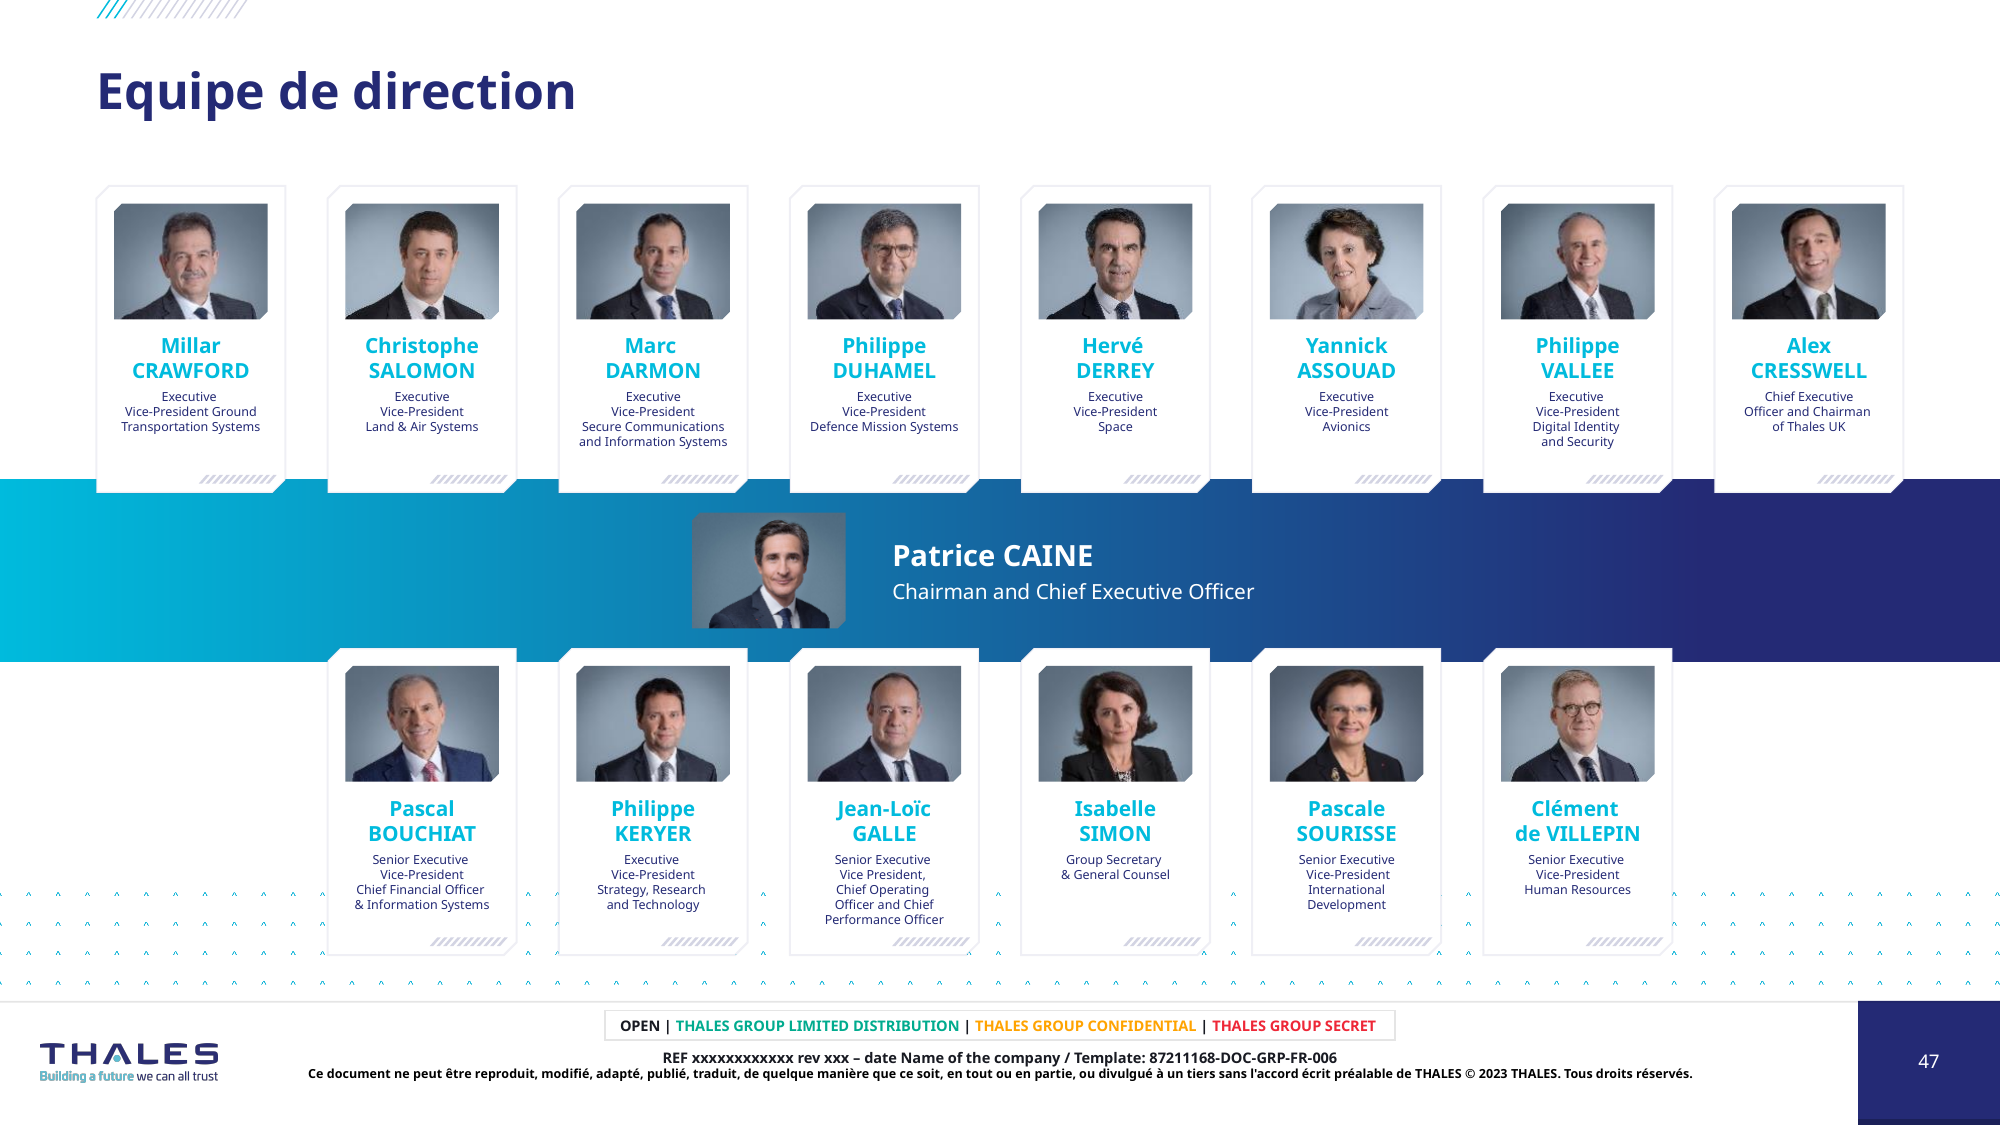

# Equipe de direction
Millar
CRAWFORD
Executive
Vice-President Ground Transportation Systems
Christophe
SALOMON
Executive
Vice-President
Land & Air Systems
Marc
DARMON
Executive
Vice-President
Secure Communications and Information Systems
Philippe
DUHAMEL
Executive
Vice-President
Defence Mission Systems
Hervé
DERREY
Executive
Vice-President
Space
Yannick
ASSOUAD
Executive
Vice-President
Avionics
Philippe
VALLEE
Executive
Vice-President
Digital Identity
and Security
Alex
CRESSWELL
Chief Executive
Officer and Chairman
of Thales UK
Patrice CAINE
Chairman and Chief Executive Officer
Pascal
BOUCHIAT
Senior Executive
Vice-President
Chief Financial Officer
& Information Systems
Philippe
KERYER
Executive
Vice-President
Strategy, Research
and Technology
Jean-Loïc
GALLE
Senior Executive
Vice President,
Chief Operating
Officer and Chief Performance Officer
Isabelle
SIMON
Group Secretary
& General Counsel
Pascale
SOURISSE
Senior Executive
 Vice-President
International Development
Clément
de VILLEPIN
Senior Executive
Vice-President
Human Resources